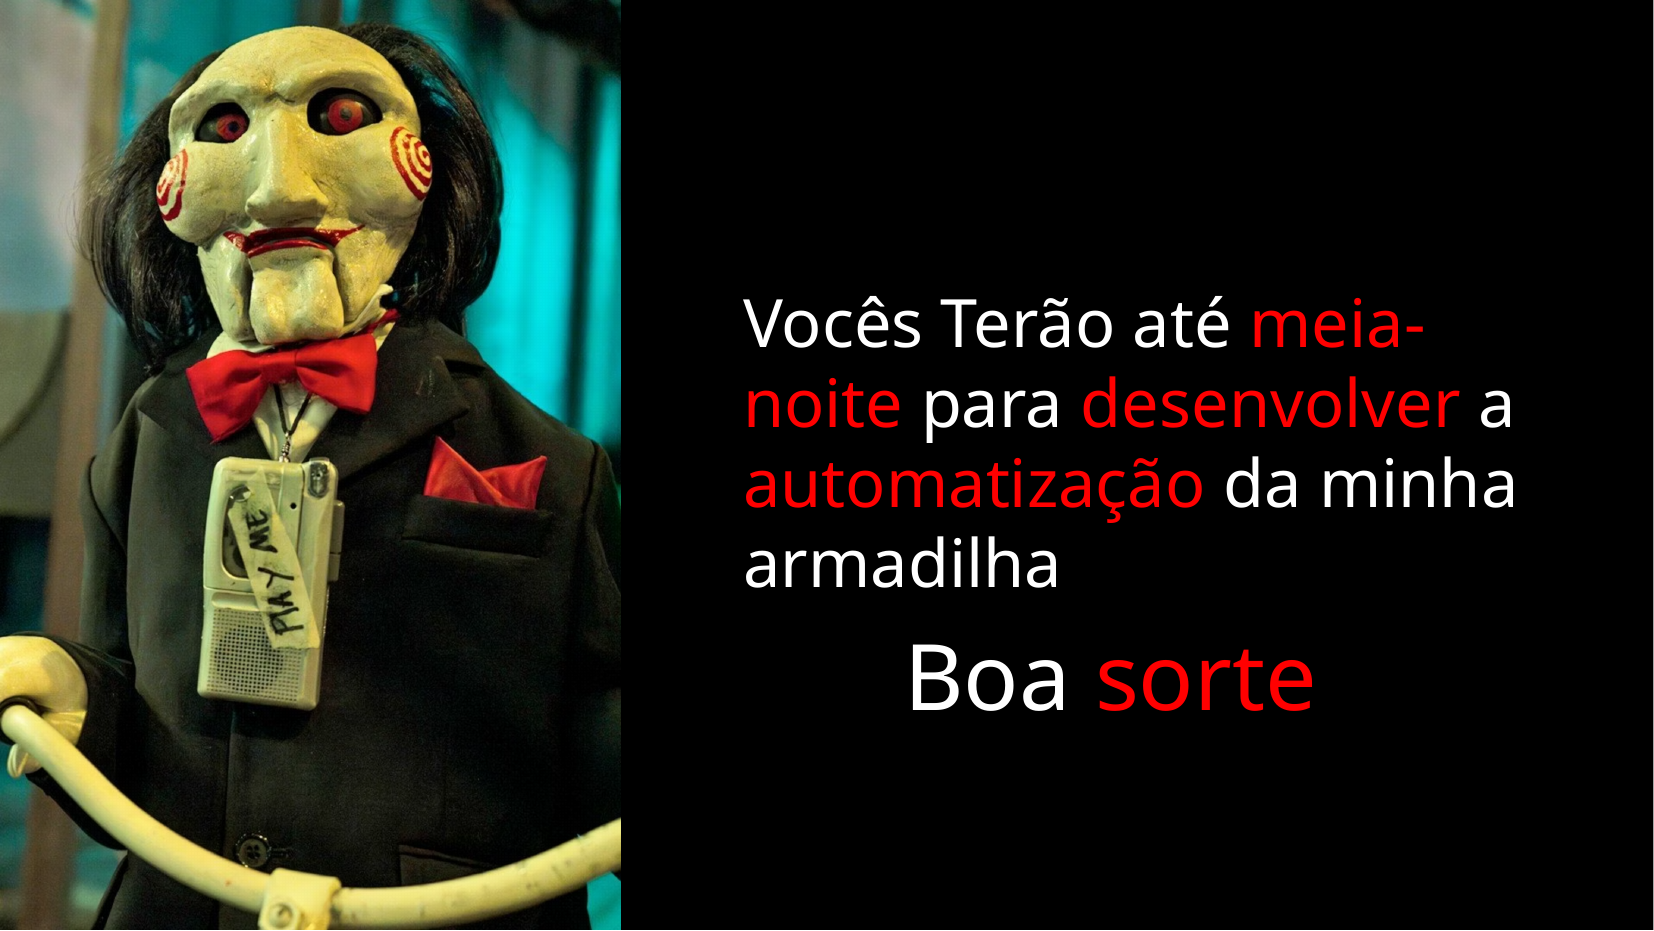

Vocês Terão até meia-noite para desenvolver a automatização da minha armadilha
# Boa sorte